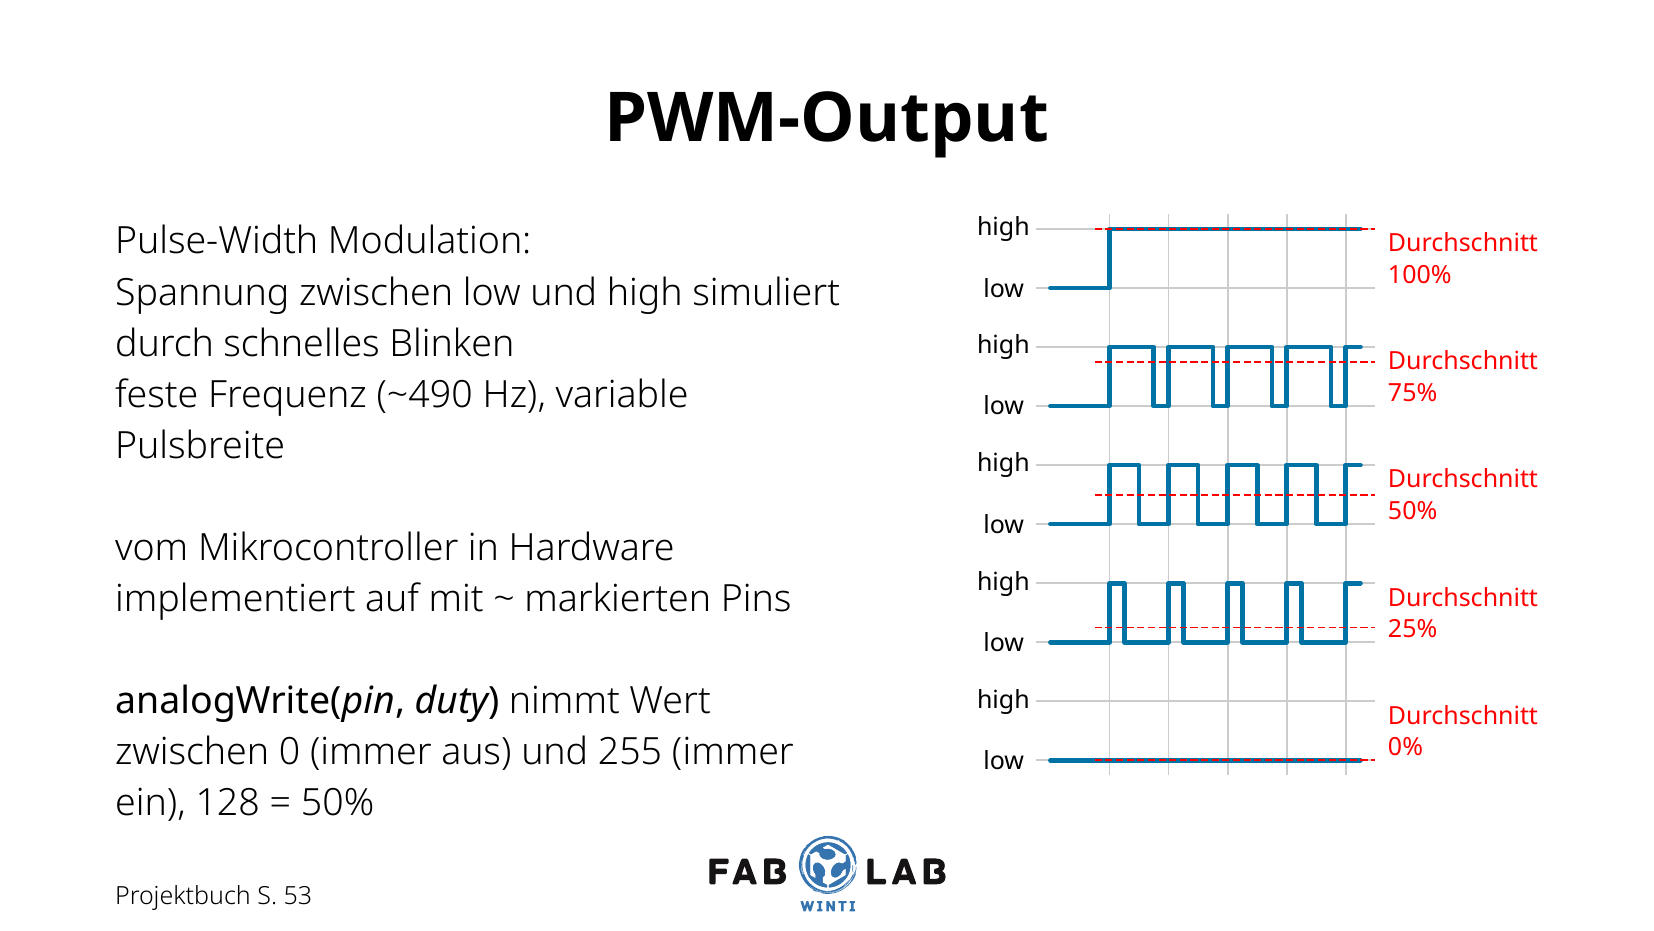

# PWM-Output
Pulse-Width Modulation:
Spannung zwischen low und high simuliert durch schnelles Blinken
feste Frequenz (~490 Hz), variable Pulsbreite
vom Mikrocontroller in Hardware implementiert auf mit ~ markierten Pins
analogWrite(pin, duty) nimmt Wert zwischen 0 (immer aus) und 255 (immer ein), 128 = 50%
Projektbuch S. 53